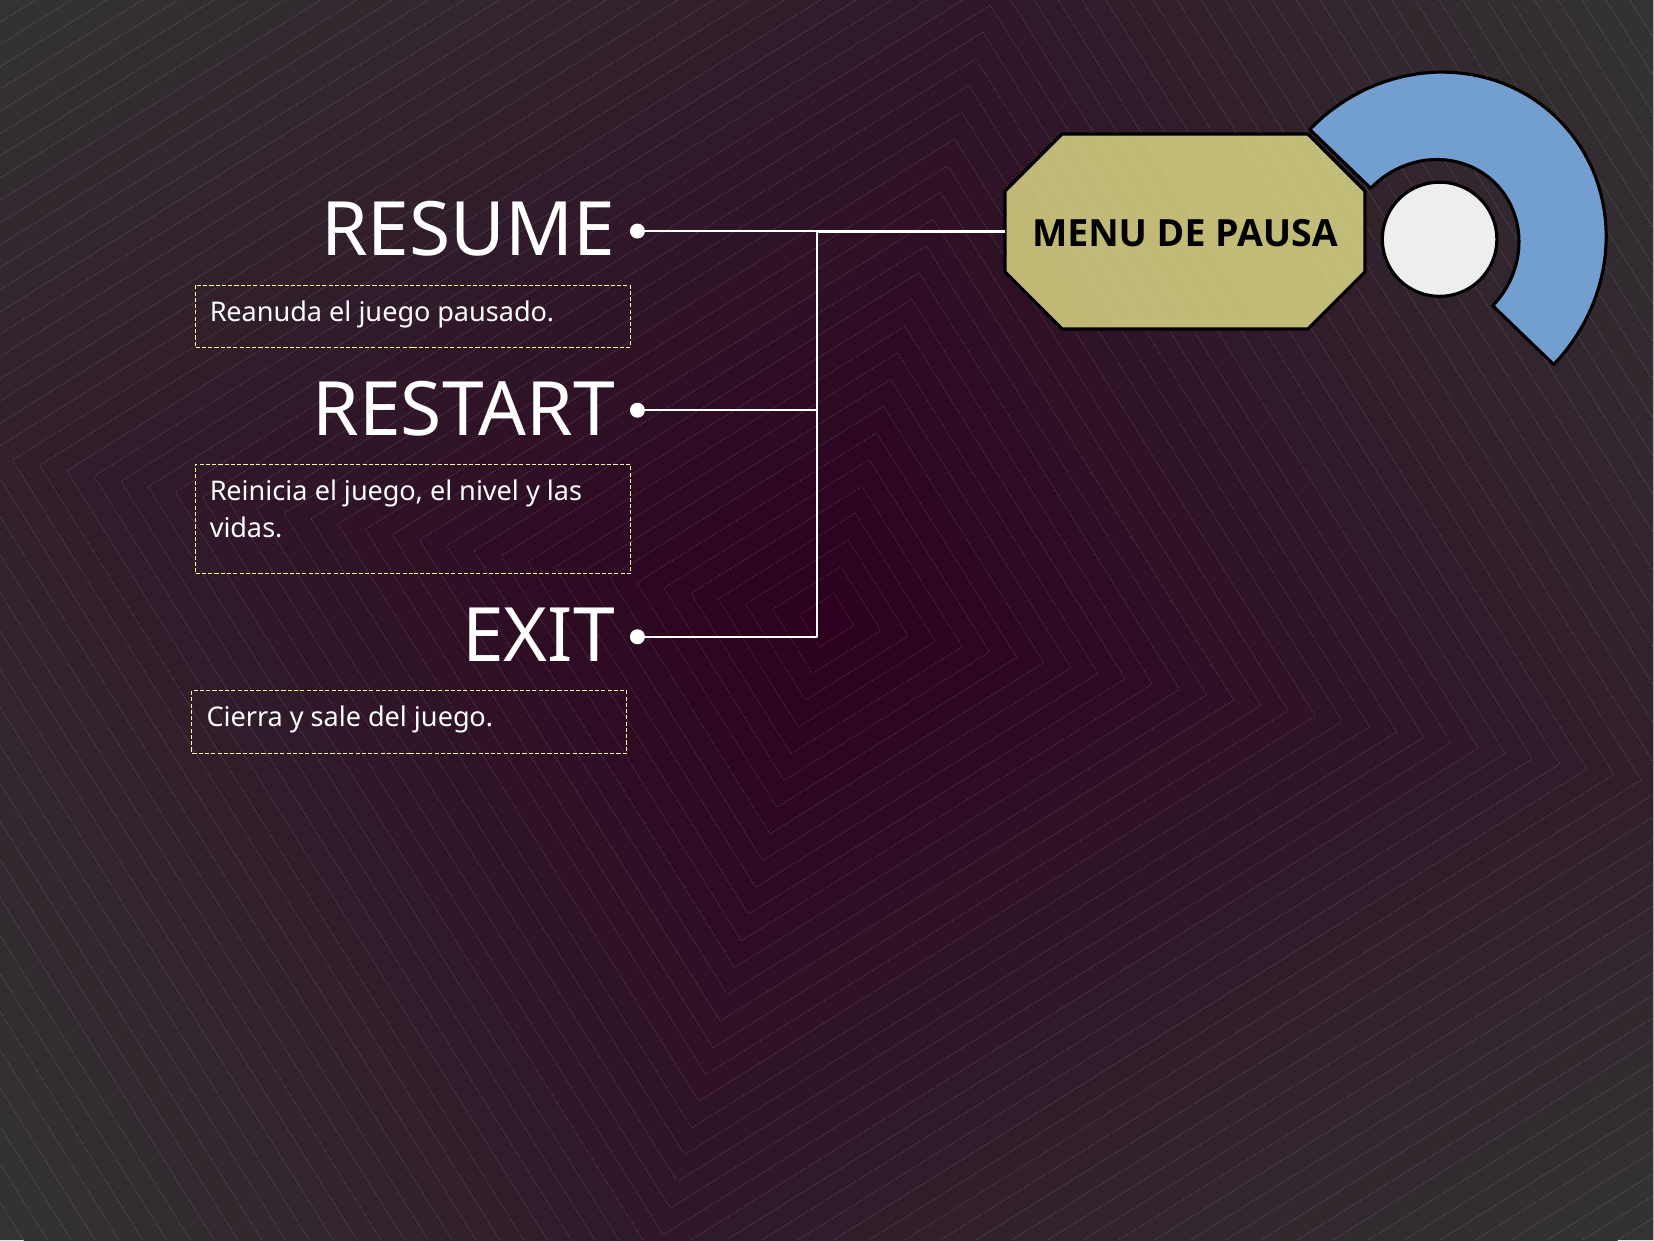

MENU DE PAUSA
RESUME
Reanuda el juego pausado.
RESTART
Reinicia el juego, el nivel y las vidas.
EXIT
Cierra y sale del juego.